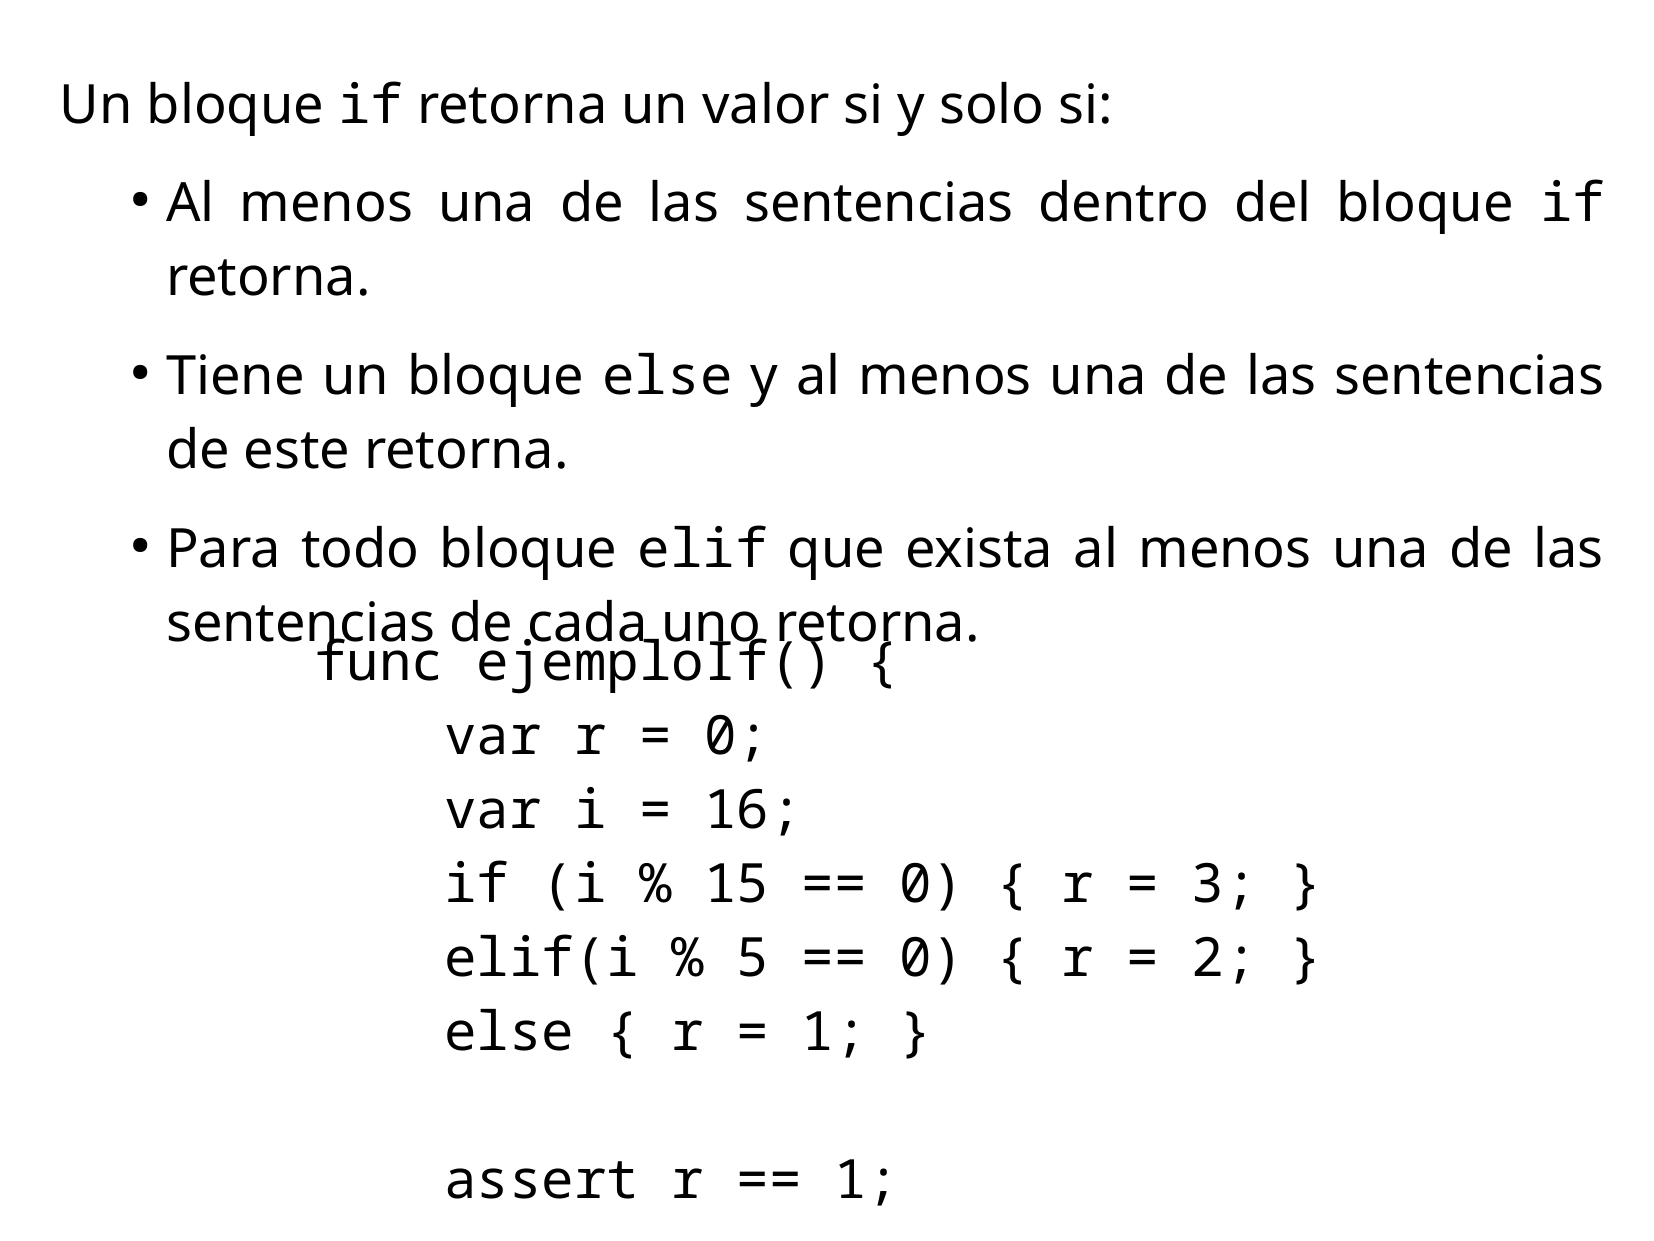

Un bloque if retorna un valor si y solo si:
Al menos una de las sentencias dentro del bloque if retorna.
Tiene un bloque else y al menos una de las sentencias de este retorna.
Para todo bloque elif que exista al menos una de las sentencias de cada uno retorna.
func ejemploIf() {
 var r = 0;
 var i = 16;
 if (i % 15 == 0) { r = 3; }
 elif(i % 5 == 0) { r = 2; }
 else { r = 1; }
 assert r == 1;
}